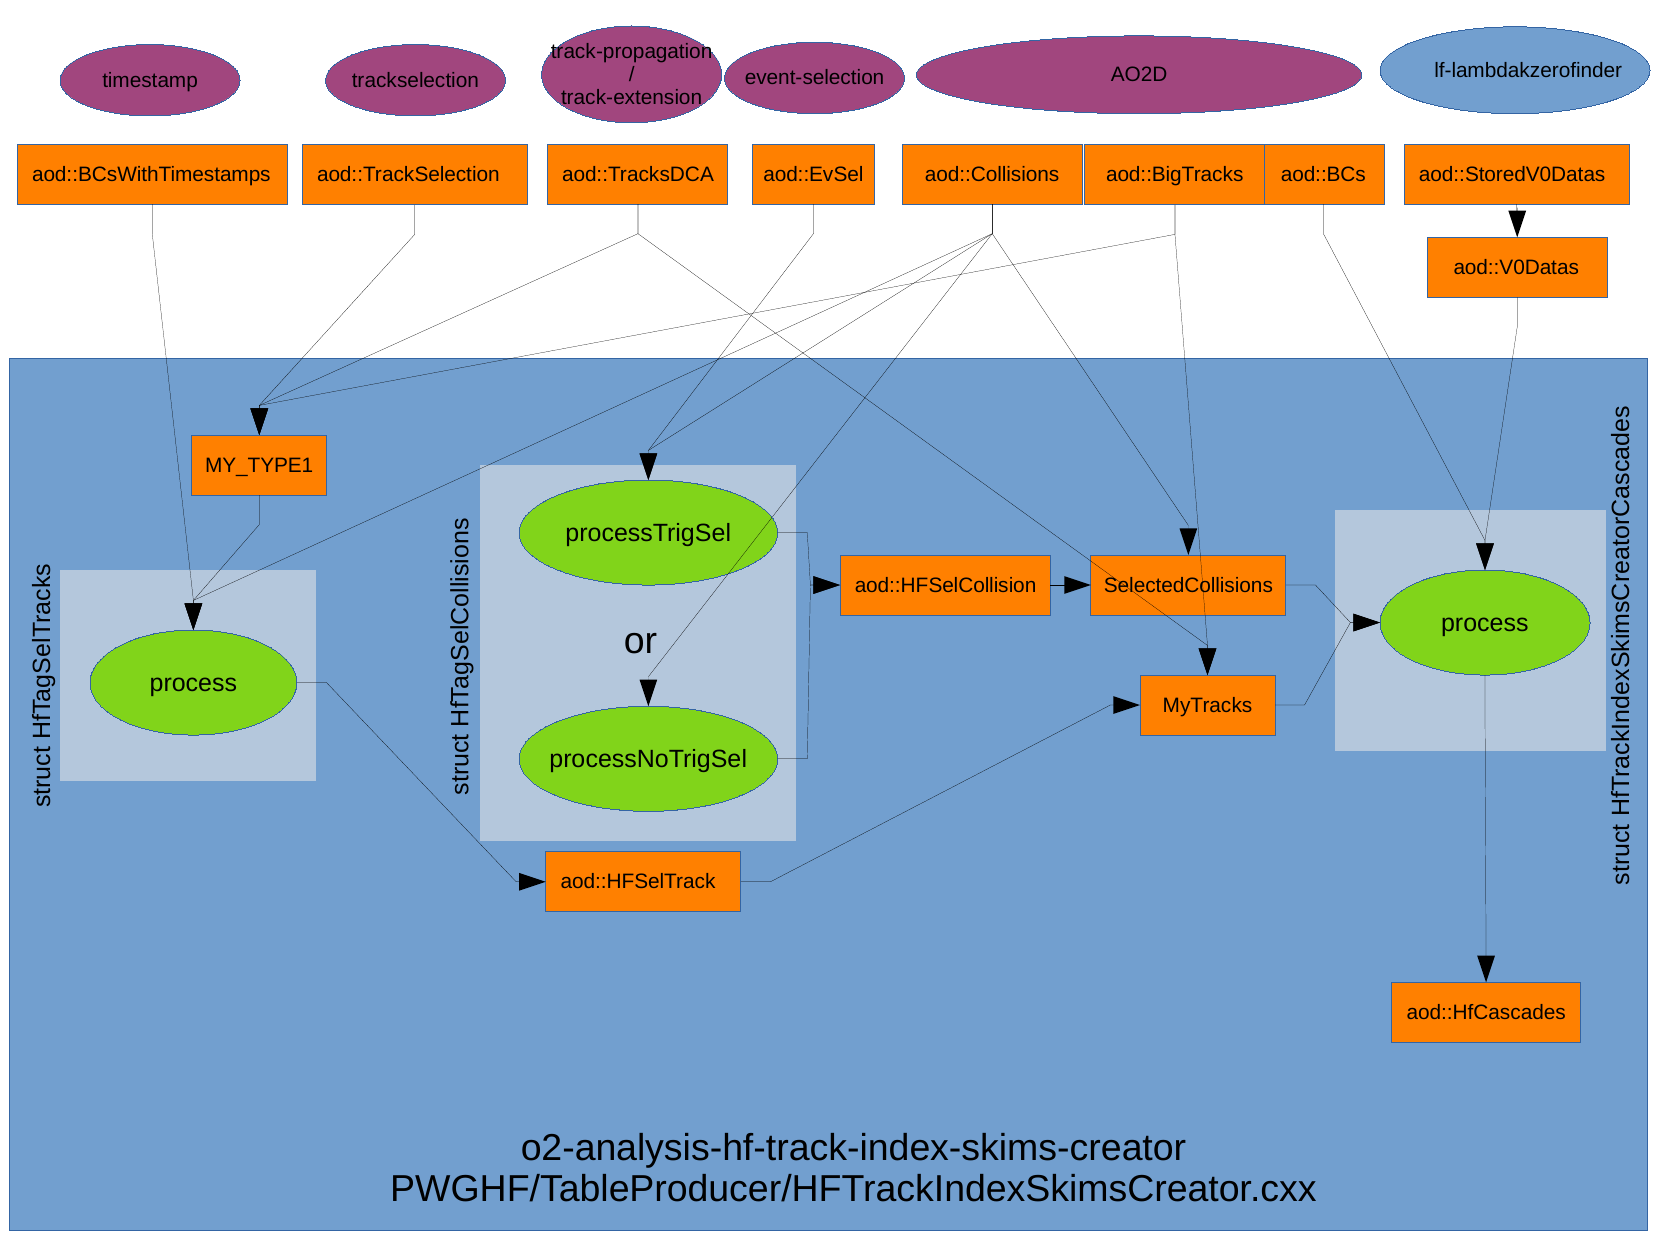

track-propagation
/
track-extension
lf-lambdakzerofinder
AO2D
event-selection
timestamp
trackselection
aod::BCsWithTimestamps
aod::TracksDCA
aod::EvSel
aod::Collisions
aod::BCs
aod::StoredV0Datas
aod::TrackSelection
aod::BigTracks
 aod::V0Datas
MY_TYPE1
processTrigSel
aod::HFSelCollision
SelectedCollisions
process
or
struct HfTrackIndexSkimsCreatorCascades
process
struct HfTagSelCollisions
struct HfTagSelTracks
MyTracks
processNoTrigSel
aod::HFSelTrack
aod::HfCascades
o2-analysis-hf-track-index-skims-creator
PWGHF/TableProducer/HFTrackIndexSkimsCreator.cxx